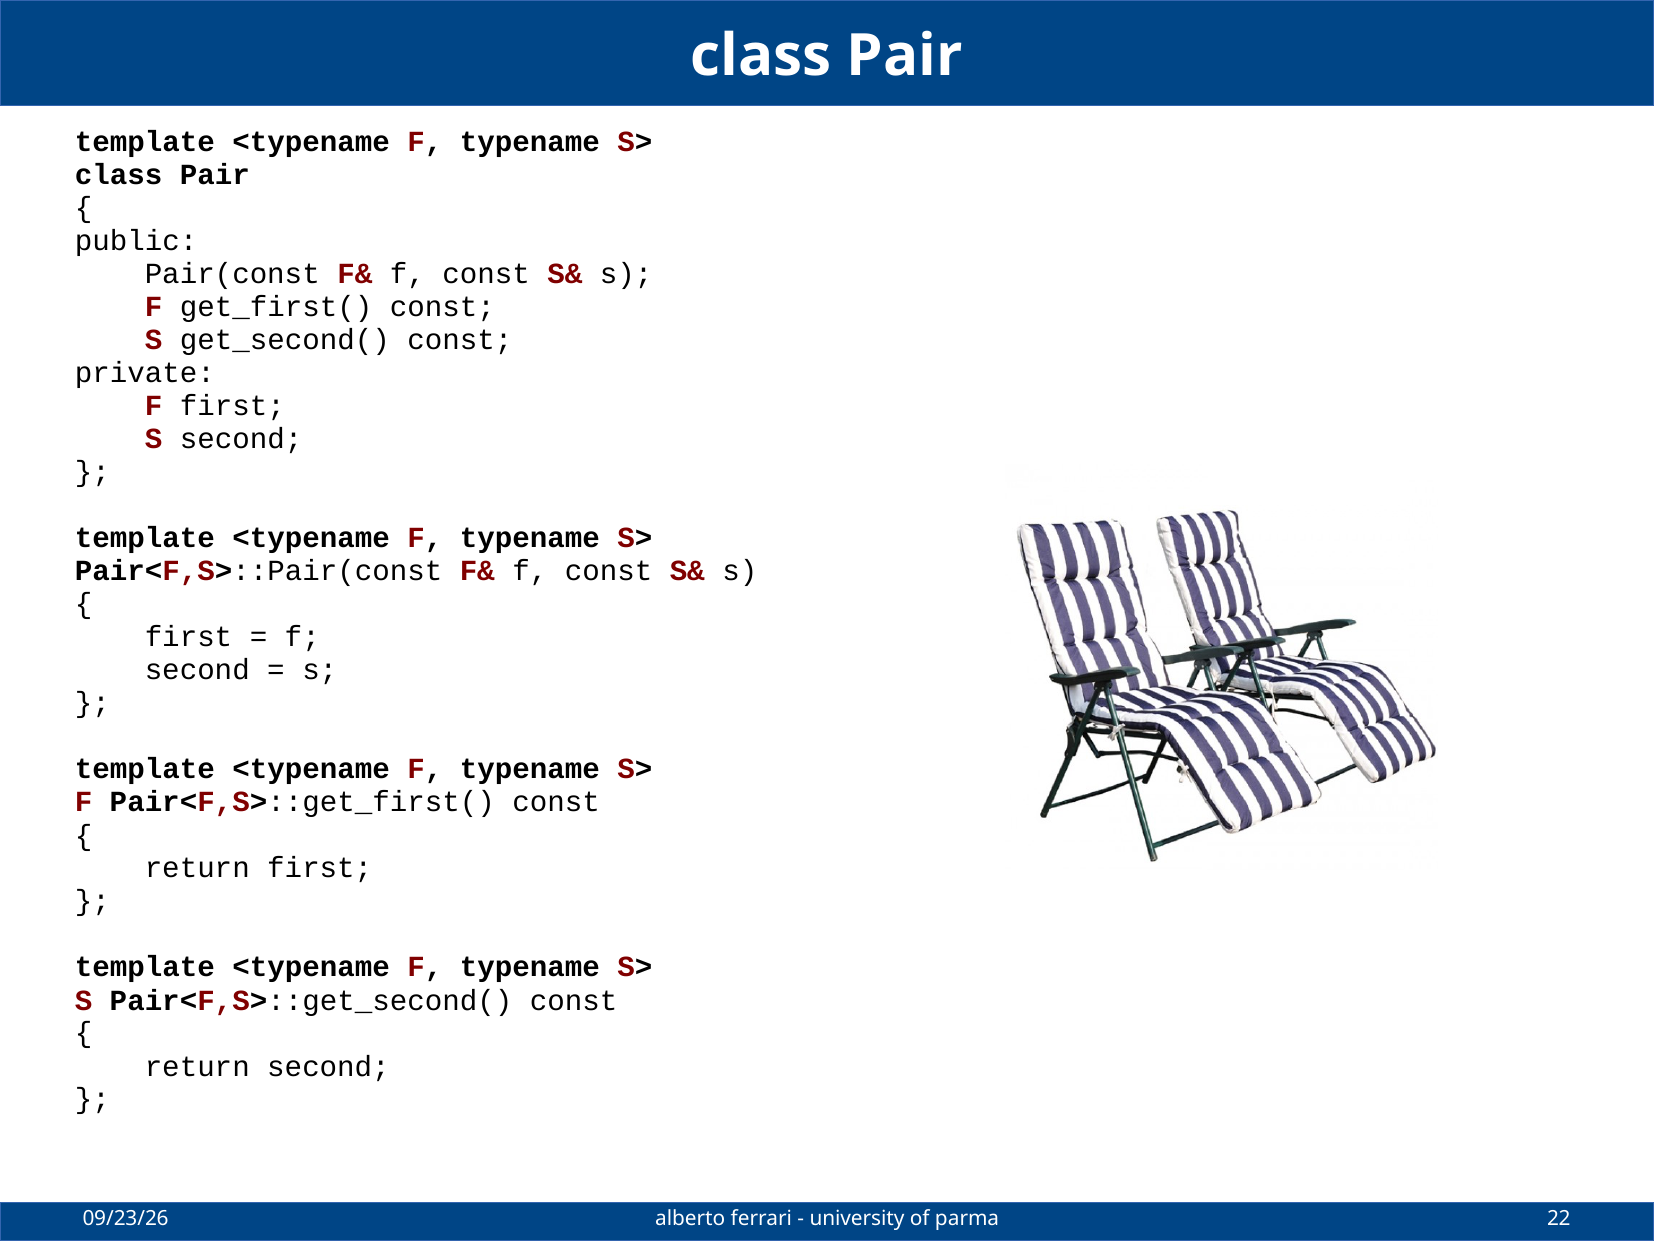

# class Pair
template <typename F, typename S>
class Pair
{
public:
 Pair(const F& f, const S& s);
 F get_first() const;
 S get_second() const;
private:
 F first;
 S second;
};
template <typename F, typename S>
Pair<F,S>::Pair(const F& f, const S& s)
{
 first = f;
 second = s;
};
template <typename F, typename S>
F Pair<F,S>::get_first() const
{
 return first;
};
template <typename F, typename S>
S Pair<F,S>::get_second() const
{
 return second;
};
alberto ferrari - university of parma
22